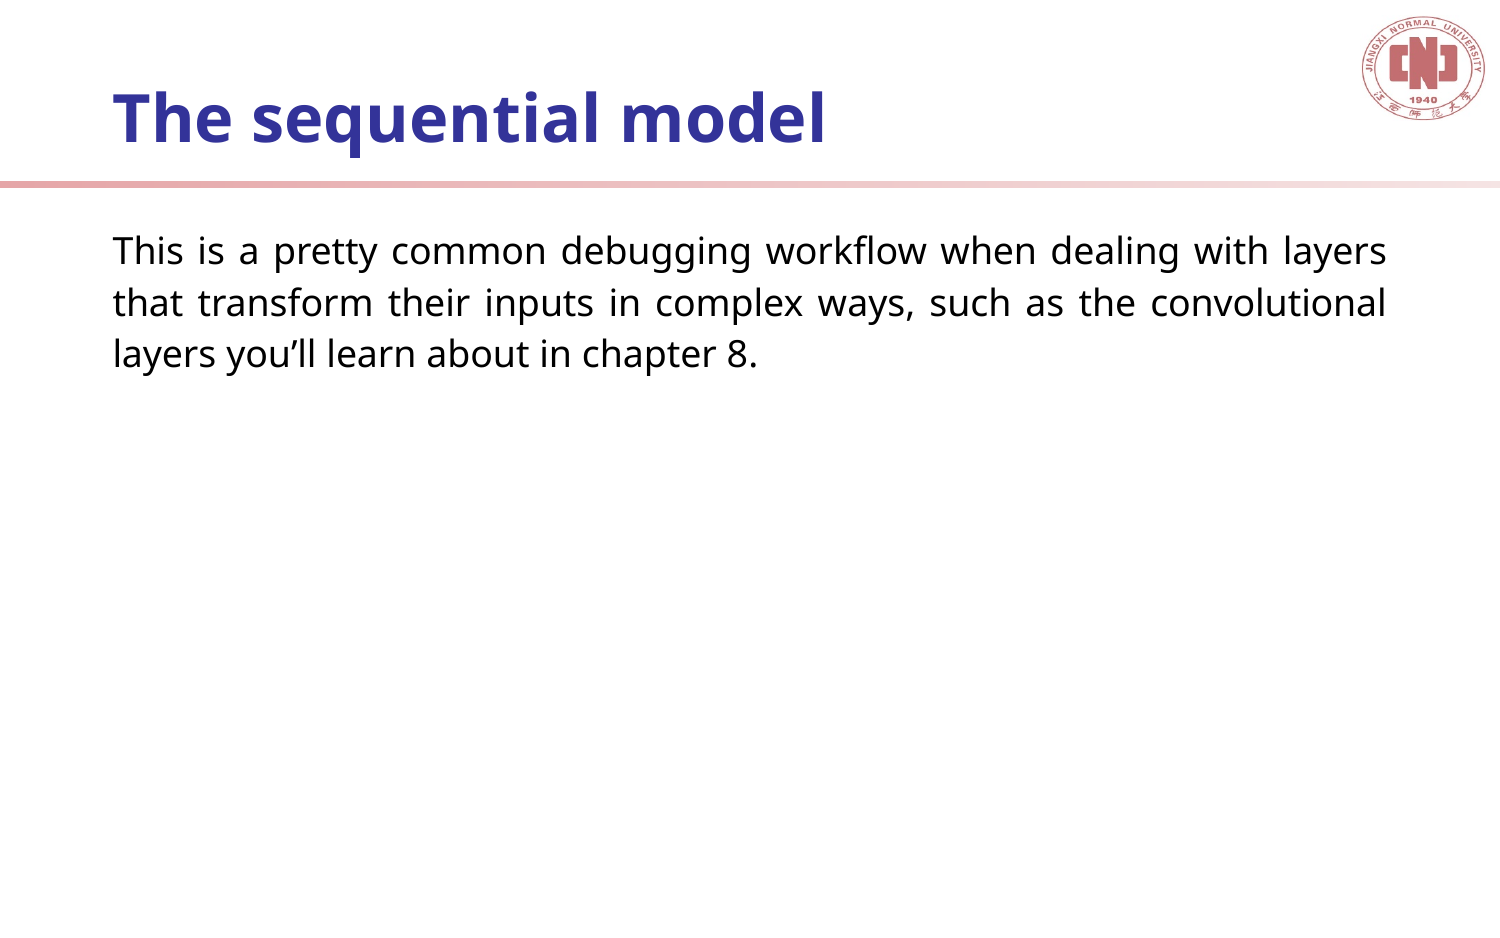

# The sequential model
This is a pretty common debugging workflow when dealing with layers that transform their inputs in complex ways, such as the convolutional layers you’ll learn about in chapter 8.